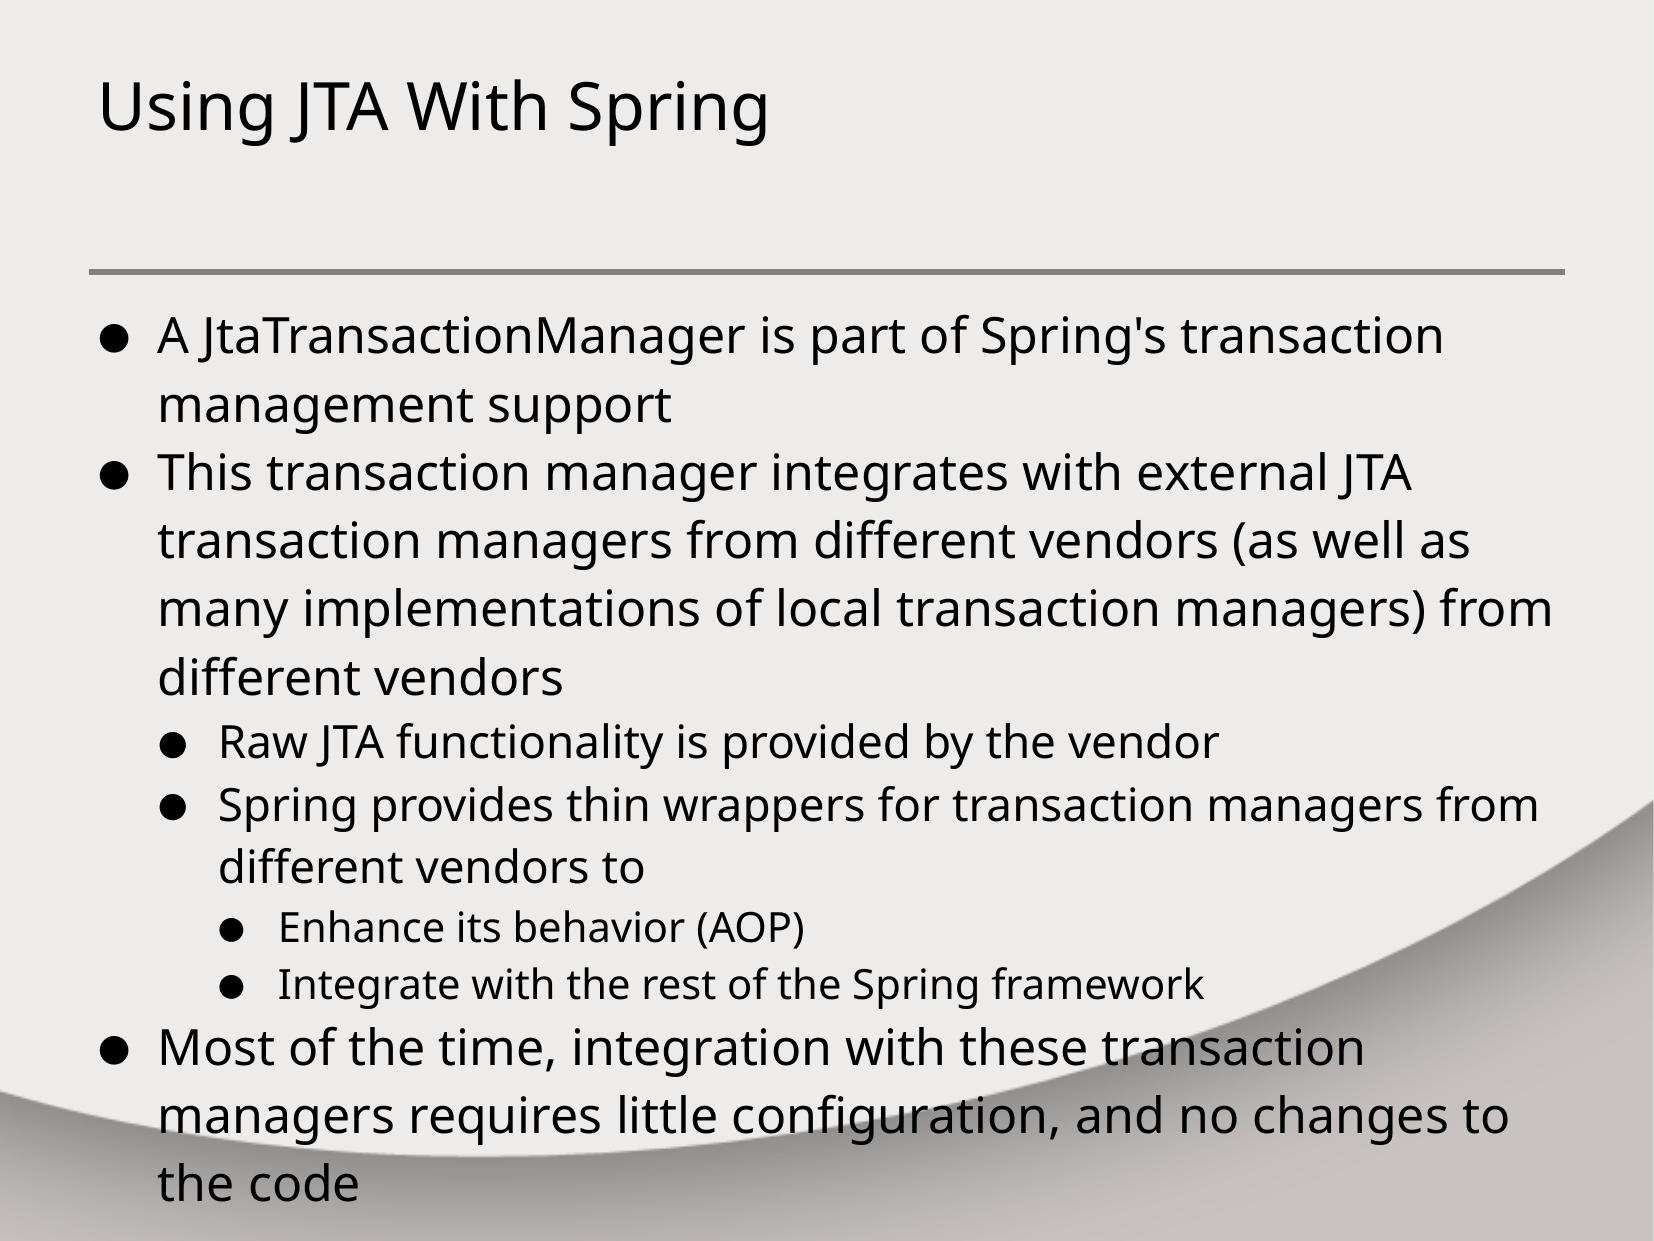

# Using JTA With Spring
A JtaTransactionManager is part of Spring's transaction management support
This transaction manager integrates with external JTA transaction managers from different vendors (as well as many implementations of local transaction managers) from different vendors
Raw JTA functionality is provided by the vendor
Spring provides thin wrappers for transaction managers from different vendors to
Enhance its behavior (AOP)
Integrate with the rest of the Spring framework
Most of the time, integration with these transaction managers requires little configuration, and no changes to the code